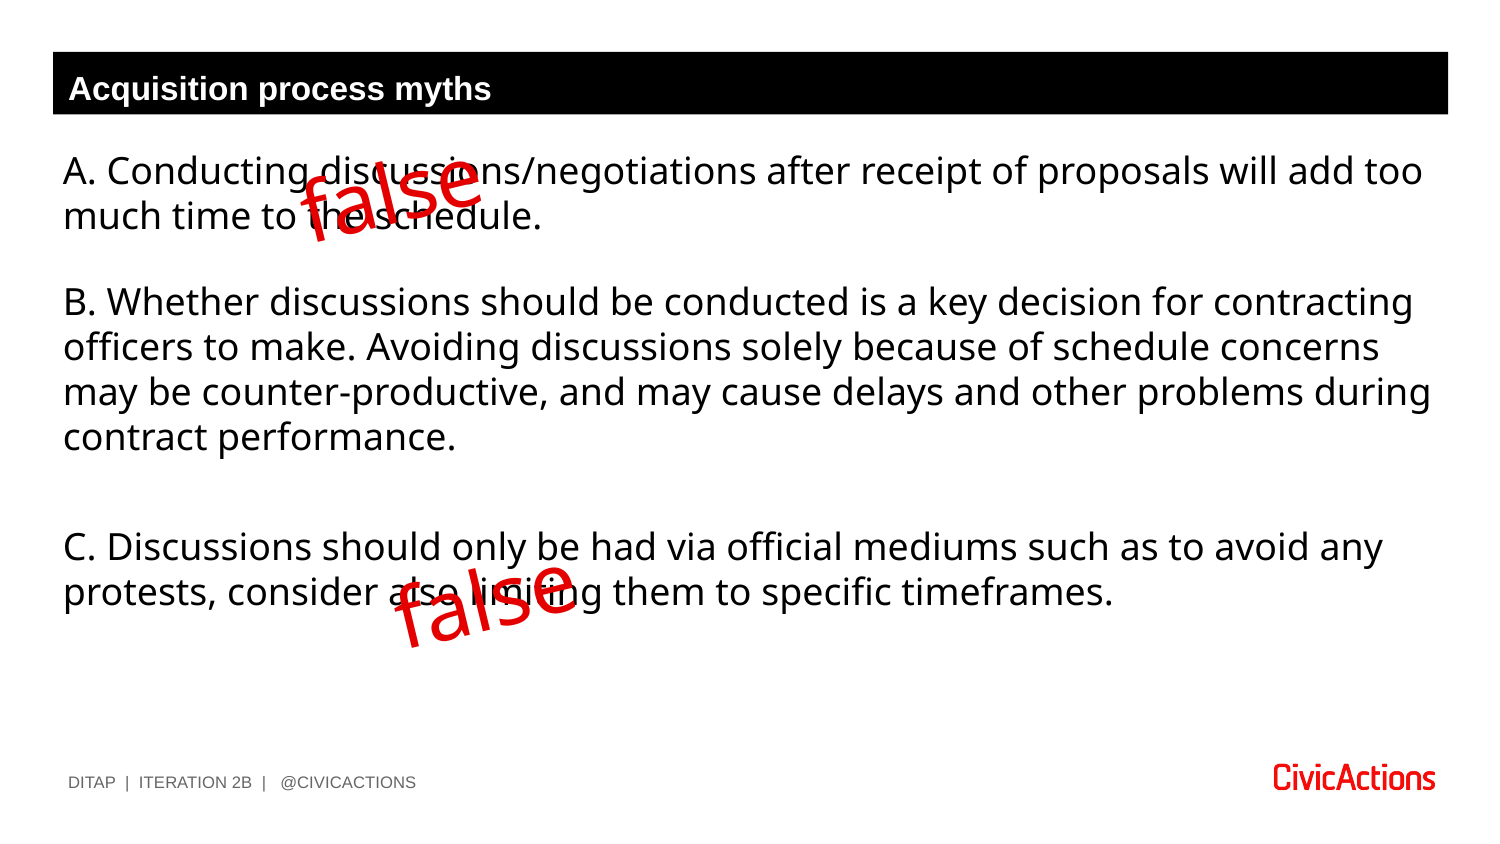

Acquisition process myths
false
# A. Conducting discussions/negotiations after receipt of proposals will add too much time to the schedule.
B. Whether discussions should be conducted is a key decision for contracting officers to make. Avoiding discussions solely because of schedule concerns may be counter-productive, and may cause delays and other problems during contract performance.
C. Discussions should only be had via official mediums such as to avoid any protests, consider also limiting them to specific timeframes.
false